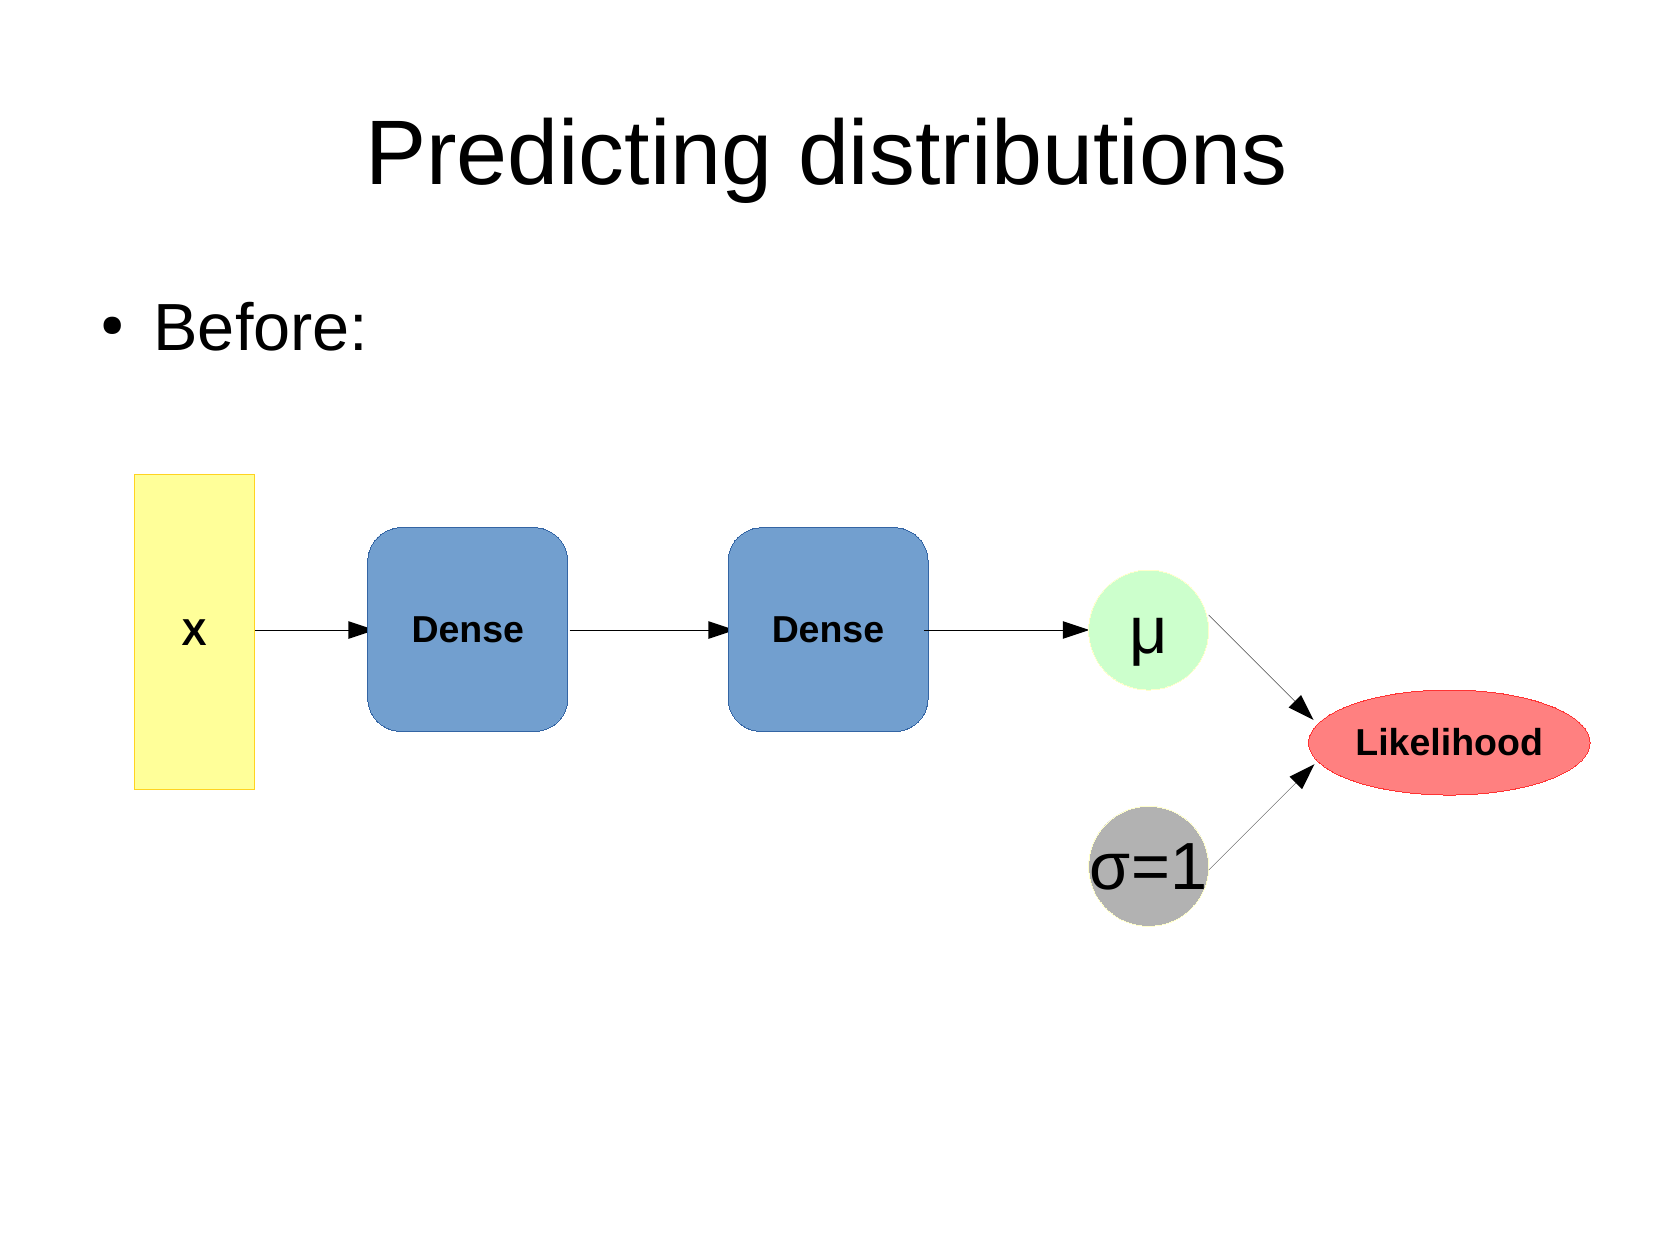

# Predicting distributions
Before:
X
Dense
Dense
μ
Likelihood
σ=1